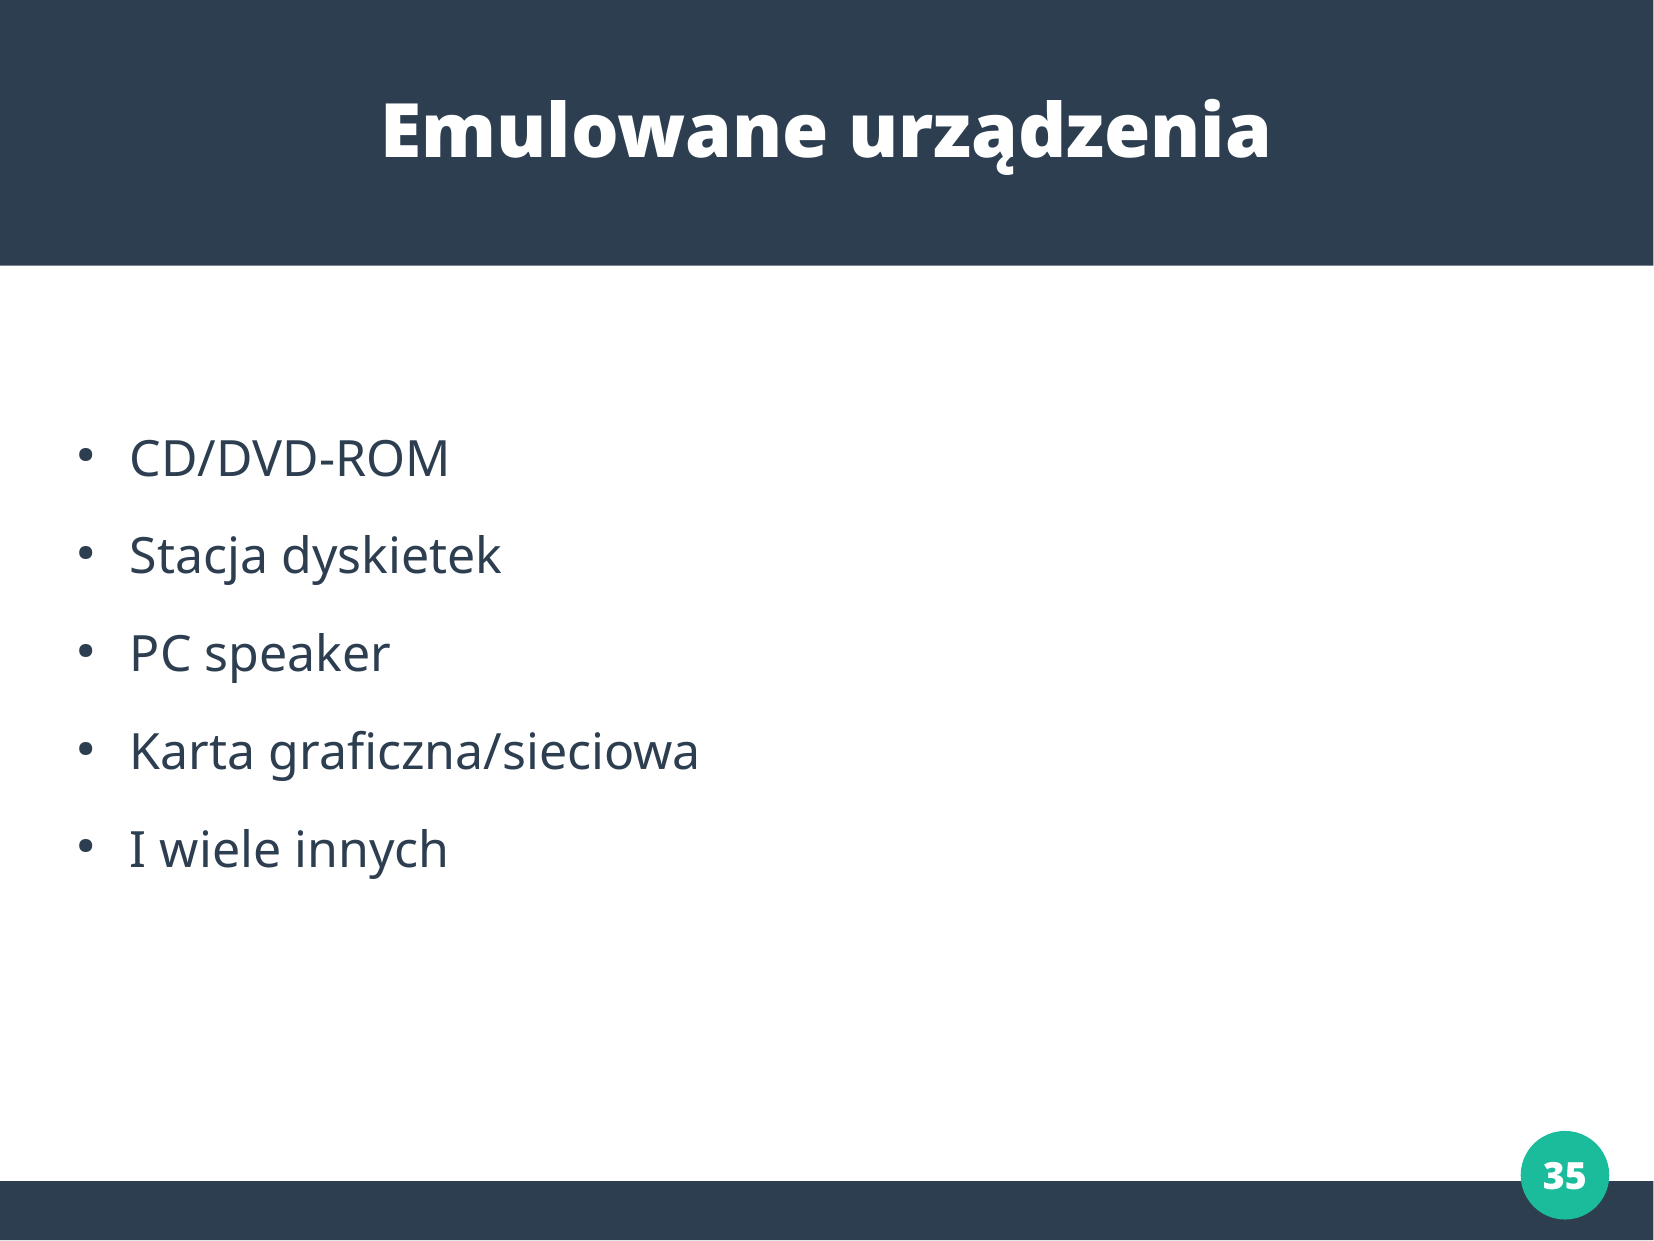

# Emulowane urządzenia
CD/DVD-ROM
Stacja dyskietek
PC speaker
Karta graficzna/sieciowa
I wiele innych
35